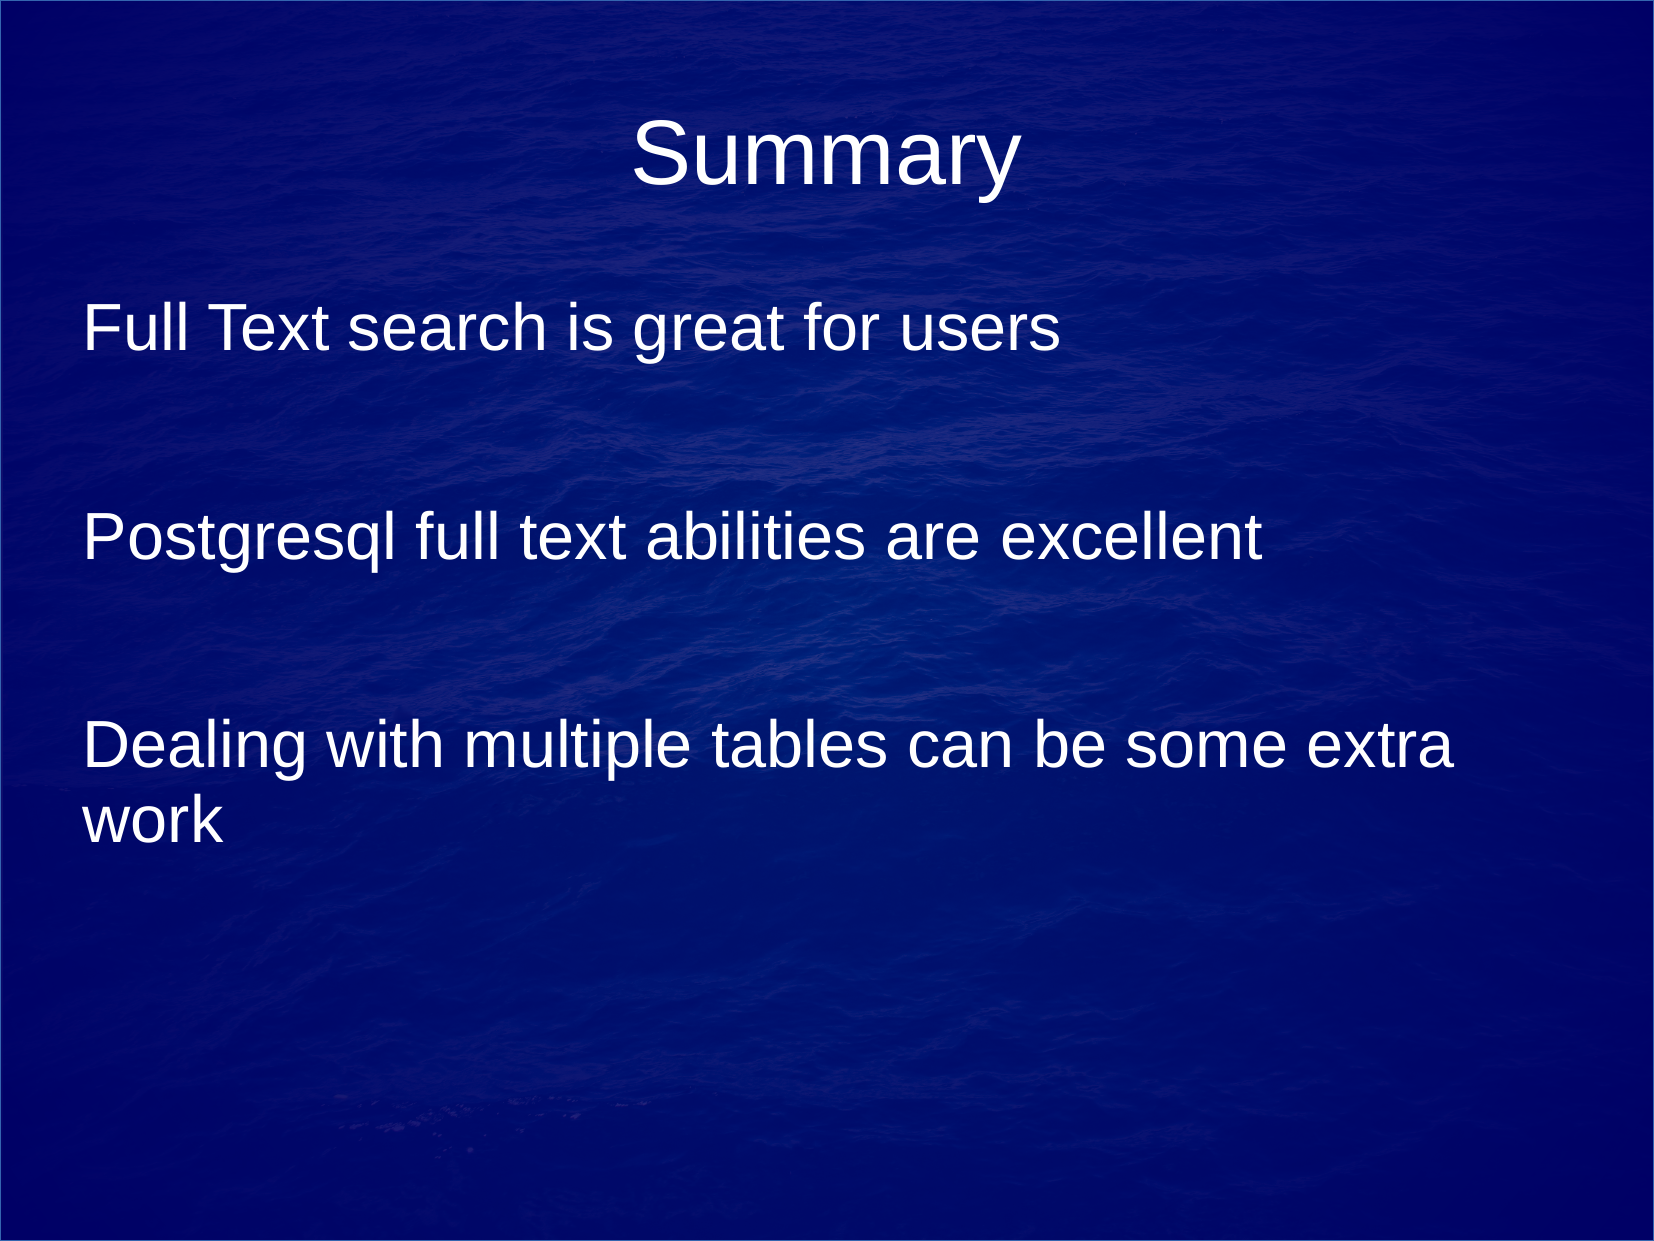

# Summary
Full Text search is great for users
Postgresql full text abilities are excellent
Dealing with multiple tables can be some extra work